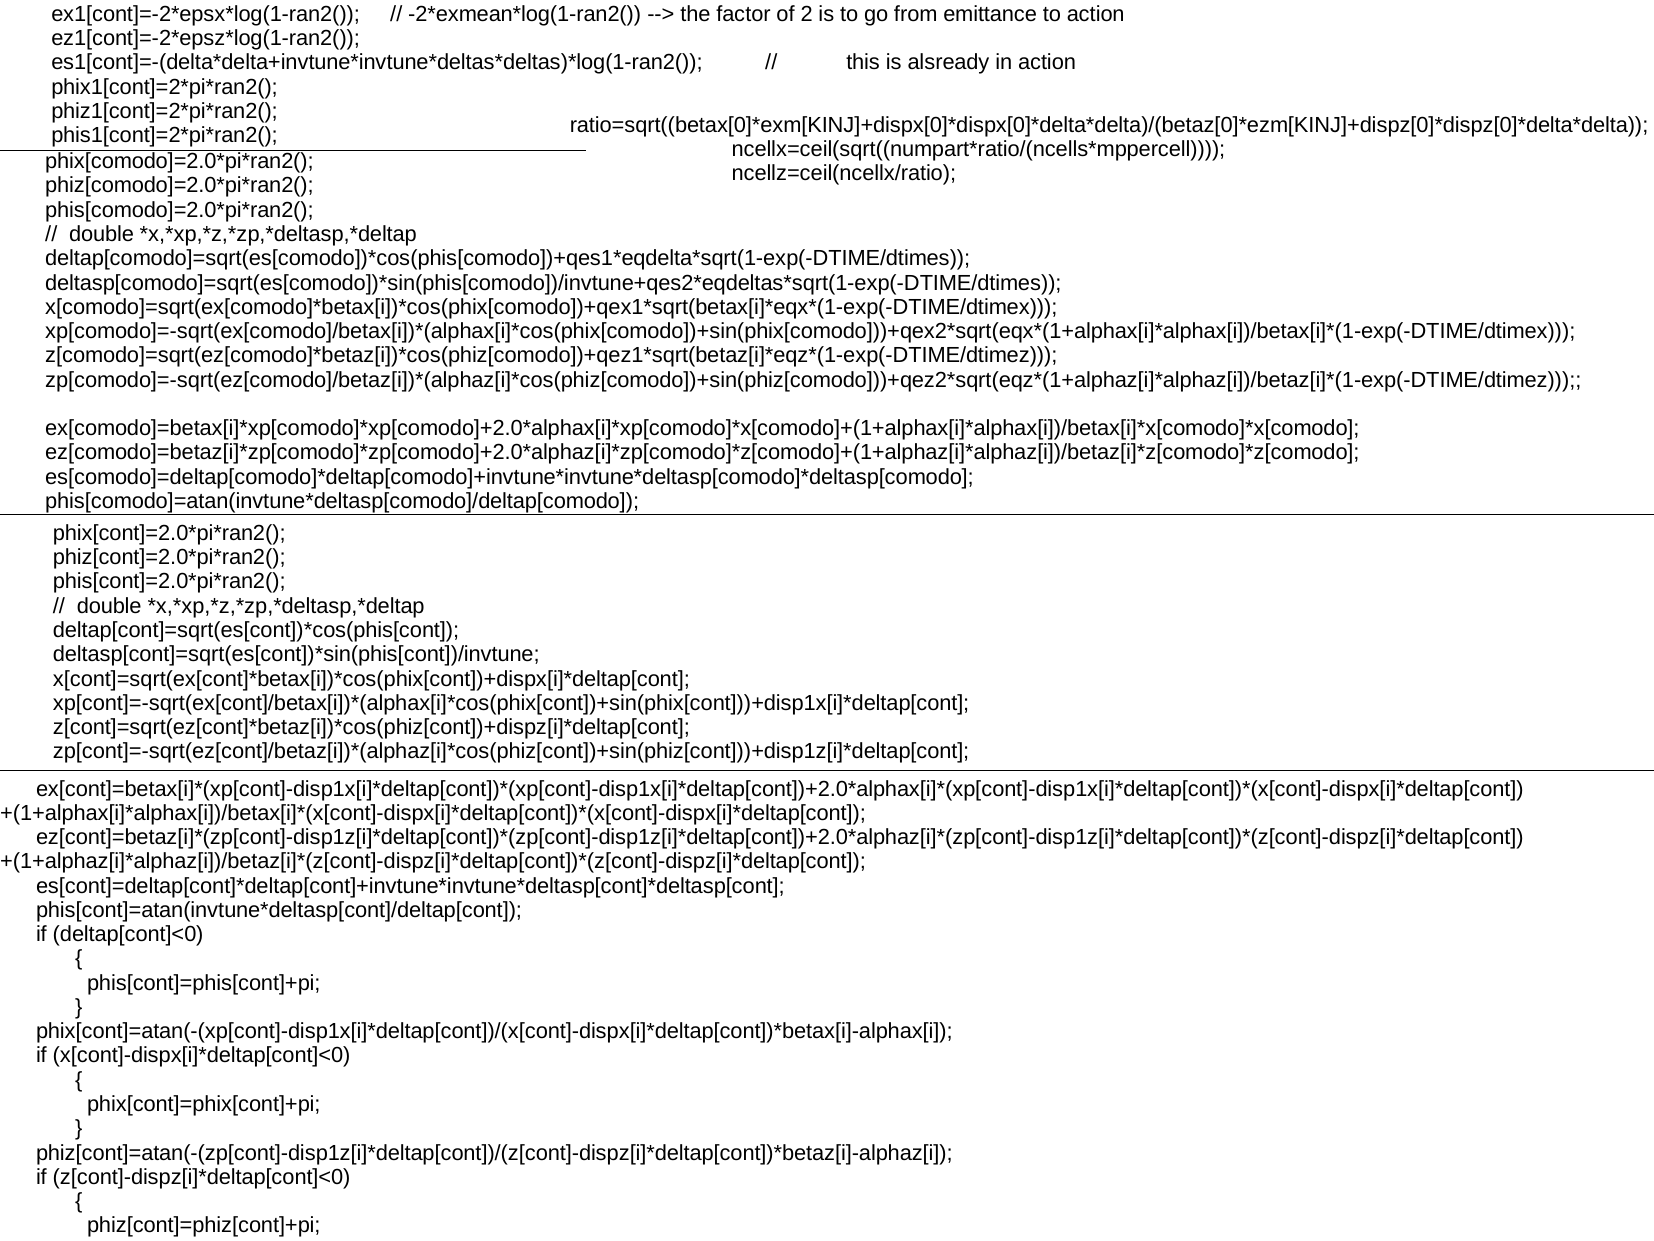

ex1[cont]=-2*epsx*log(1-ran2()); 	// -2*exmean*log(1-ran2()) --> the factor of 2 is to go from emittance to action
 ez1[cont]=-2*epsz*log(1-ran2());
 es1[cont]=-(delta*delta+invtune*invtune*deltas*deltas)*log(1-ran2());	//	 this is alsready in action
 phix1[cont]=2*pi*ran2();
 phiz1[cont]=2*pi*ran2();
 phis1[cont]=2*pi*ran2();
ratio=sqrt((betax[0]*exm[KINJ]+dispx[0]*dispx[0]*delta*delta)/(betaz[0]*ezm[KINJ]+dispz[0]*dispz[0]*delta*delta));
		 ncellx=ceil(sqrt((numpart*ratio/(ncells*mppercell))));
		 ncellz=ceil(ncellx/ratio);
			 phix[comodo]=2.0*pi*ran2();
			 phiz[comodo]=2.0*pi*ran2();
			 phis[comodo]=2.0*pi*ran2();
			 // double *x,*xp,*z,*zp,*deltasp,*deltap
			 deltap[comodo]=sqrt(es[comodo])*cos(phis[comodo])+qes1*eqdelta*sqrt(1-exp(-DTIME/dtimes));
			 deltasp[comodo]=sqrt(es[comodo])*sin(phis[comodo])/invtune+qes2*eqdeltas*sqrt(1-exp(-DTIME/dtimes));
			 x[comodo]=sqrt(ex[comodo]*betax[i])*cos(phix[comodo])+qex1*sqrt(betax[i]*eqx*(1-exp(-DTIME/dtimex)));
			 xp[comodo]=-sqrt(ex[comodo]/betax[i])*(alphax[i]*cos(phix[comodo])+sin(phix[comodo]))+qex2*sqrt(eqx*(1+alphax[i]*alphax[i])/betax[i]*(1-exp(-DTIME/dtimex)));
			 z[comodo]=sqrt(ez[comodo]*betaz[i])*cos(phiz[comodo])+qez1*sqrt(betaz[i]*eqz*(1-exp(-DTIME/dtimez)));
			 zp[comodo]=-sqrt(ez[comodo]/betaz[i])*(alphaz[i]*cos(phiz[comodo])+sin(phiz[comodo]))+qez2*sqrt(eqz*(1+alphaz[i]*alphaz[i])/betaz[i]*(1-exp(-DTIME/dtimez)));;
			 ex[comodo]=betax[i]*xp[comodo]*xp[comodo]+2.0*alphax[i]*xp[comodo]*x[comodo]+(1+alphax[i]*alphax[i])/betax[i]*x[comodo]*x[comodo];
			 ez[comodo]=betaz[i]*zp[comodo]*zp[comodo]+2.0*alphaz[i]*zp[comodo]*z[comodo]+(1+alphaz[i]*alphaz[i])/betaz[i]*z[comodo]*z[comodo];
			 es[comodo]=deltap[comodo]*deltap[comodo]+invtune*invtune*deltasp[comodo]*deltasp[comodo];
			 phis[comodo]=atan(invtune*deltasp[comodo]/deltap[comodo]);
 phix[cont]=2.0*pi*ran2();
 phiz[cont]=2.0*pi*ran2();
 phis[cont]=2.0*pi*ran2();
 // double *x,*xp,*z,*zp,*deltasp,*deltap
 deltap[cont]=sqrt(es[cont])*cos(phis[cont]);
 deltasp[cont]=sqrt(es[cont])*sin(phis[cont])/invtune;
 x[cont]=sqrt(ex[cont]*betax[i])*cos(phix[cont])+dispx[i]*deltap[cont];
 xp[cont]=-sqrt(ex[cont]/betax[i])*(alphax[i]*cos(phix[cont])+sin(phix[cont]))+disp1x[i]*deltap[cont];
 z[cont]=sqrt(ez[cont]*betaz[i])*cos(phiz[cont])+dispz[i]*deltap[cont];
 zp[cont]=-sqrt(ez[cont]/betaz[i])*(alphaz[i]*cos(phiz[cont])+sin(phiz[cont]))+disp1z[i]*deltap[cont];
 ex[cont]=betax[i]*(xp[cont]-disp1x[i]*deltap[cont])*(xp[cont]-disp1x[i]*deltap[cont])+2.0*alphax[i]*(xp[cont]-disp1x[i]*deltap[cont])*(x[cont]-dispx[i]*deltap[cont])+(1+alphax[i]*alphax[i])/betax[i]*(x[cont]-dispx[i]*deltap[cont])*(x[cont]-dispx[i]*deltap[cont]);
 ez[cont]=betaz[i]*(zp[cont]-disp1z[i]*deltap[cont])*(zp[cont]-disp1z[i]*deltap[cont])+2.0*alphaz[i]*(zp[cont]-disp1z[i]*deltap[cont])*(z[cont]-dispz[i]*deltap[cont])+(1+alphaz[i]*alphaz[i])/betaz[i]*(z[cont]-dispz[i]*deltap[cont])*(z[cont]-dispz[i]*deltap[cont]);
 es[cont]=deltap[cont]*deltap[cont]+invtune*invtune*deltasp[cont]*deltasp[cont];
 phis[cont]=atan(invtune*deltasp[cont]/deltap[cont]);
 if (deltap[cont]<0)
	{
	 phis[cont]=phis[cont]+pi;
	}
 phix[cont]=atan(-(xp[cont]-disp1x[i]*deltap[cont])/(x[cont]-dispx[i]*deltap[cont])*betax[i]-alphax[i]);
 if (x[cont]-dispx[i]*deltap[cont]<0)
	{
	 phix[cont]=phix[cont]+pi;
	}
 phiz[cont]=atan(-(zp[cont]-disp1z[i]*deltap[cont])/(z[cont]-dispz[i]*deltap[cont])*betaz[i]-alphaz[i]);
 if (z[cont]-dispz[i]*deltap[cont]<0)
	{
	 phiz[cont]=phiz[cont]+pi;